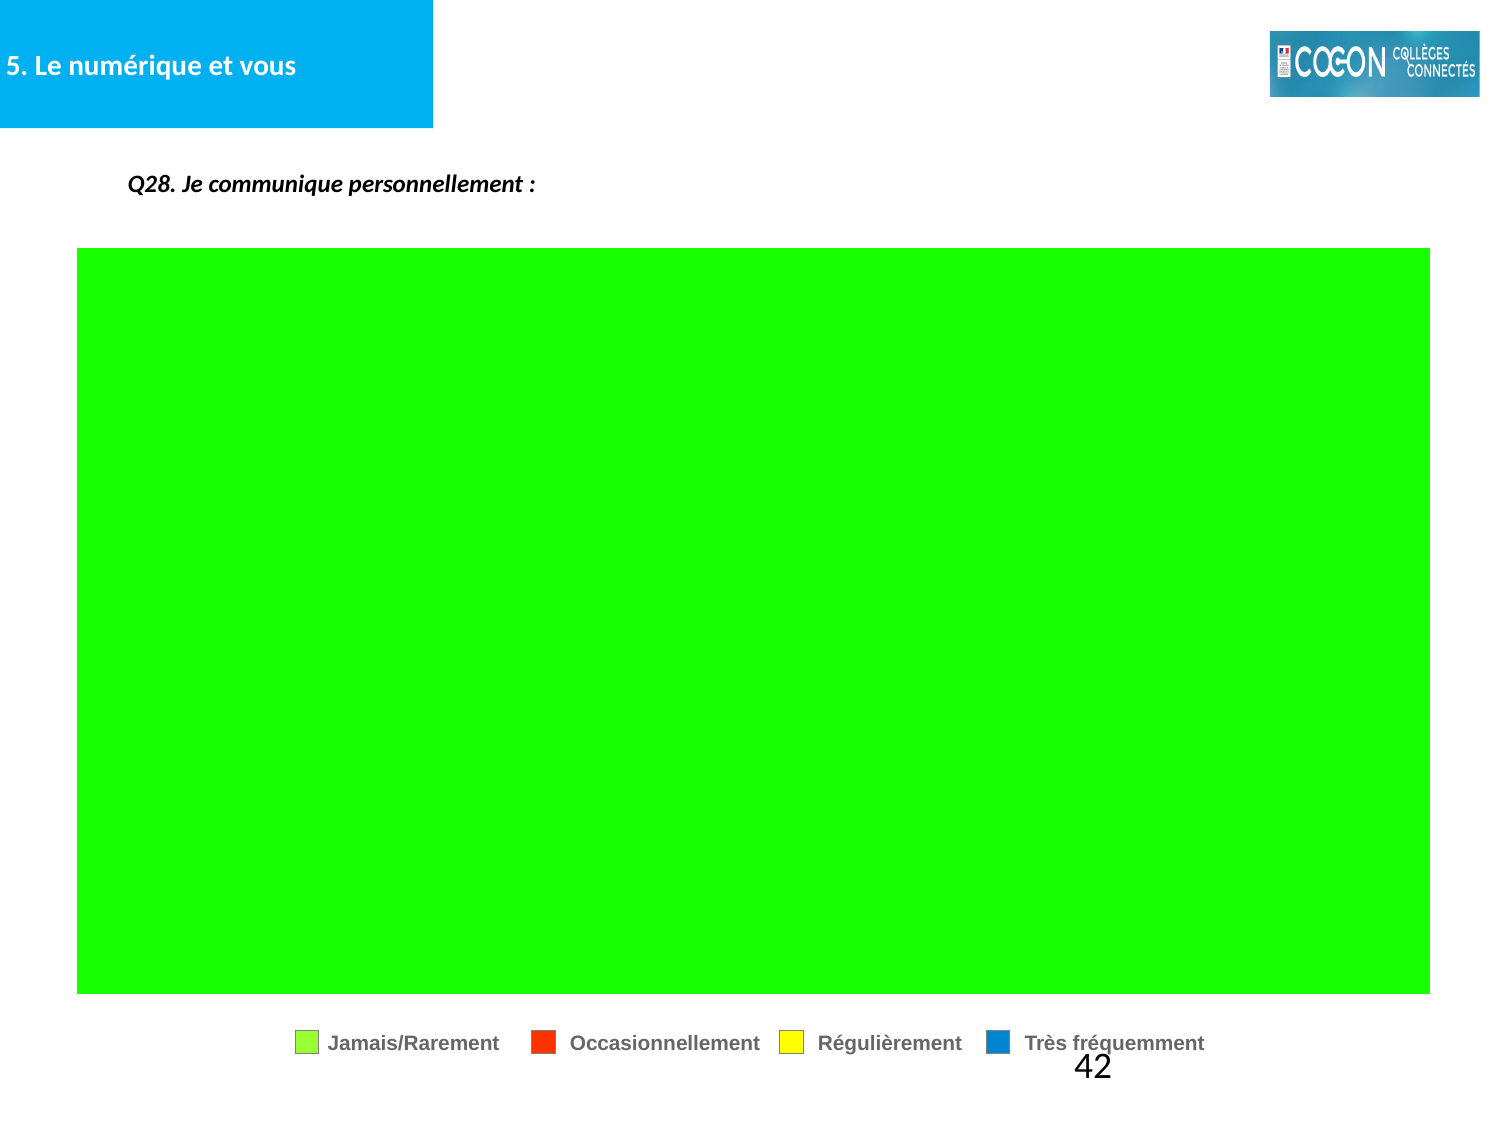

5. Le numérique et vous
Q28. Je communique personnellement :
Jamais/Rarement
Occasionnellement
Régulièrement
Très fréquemment